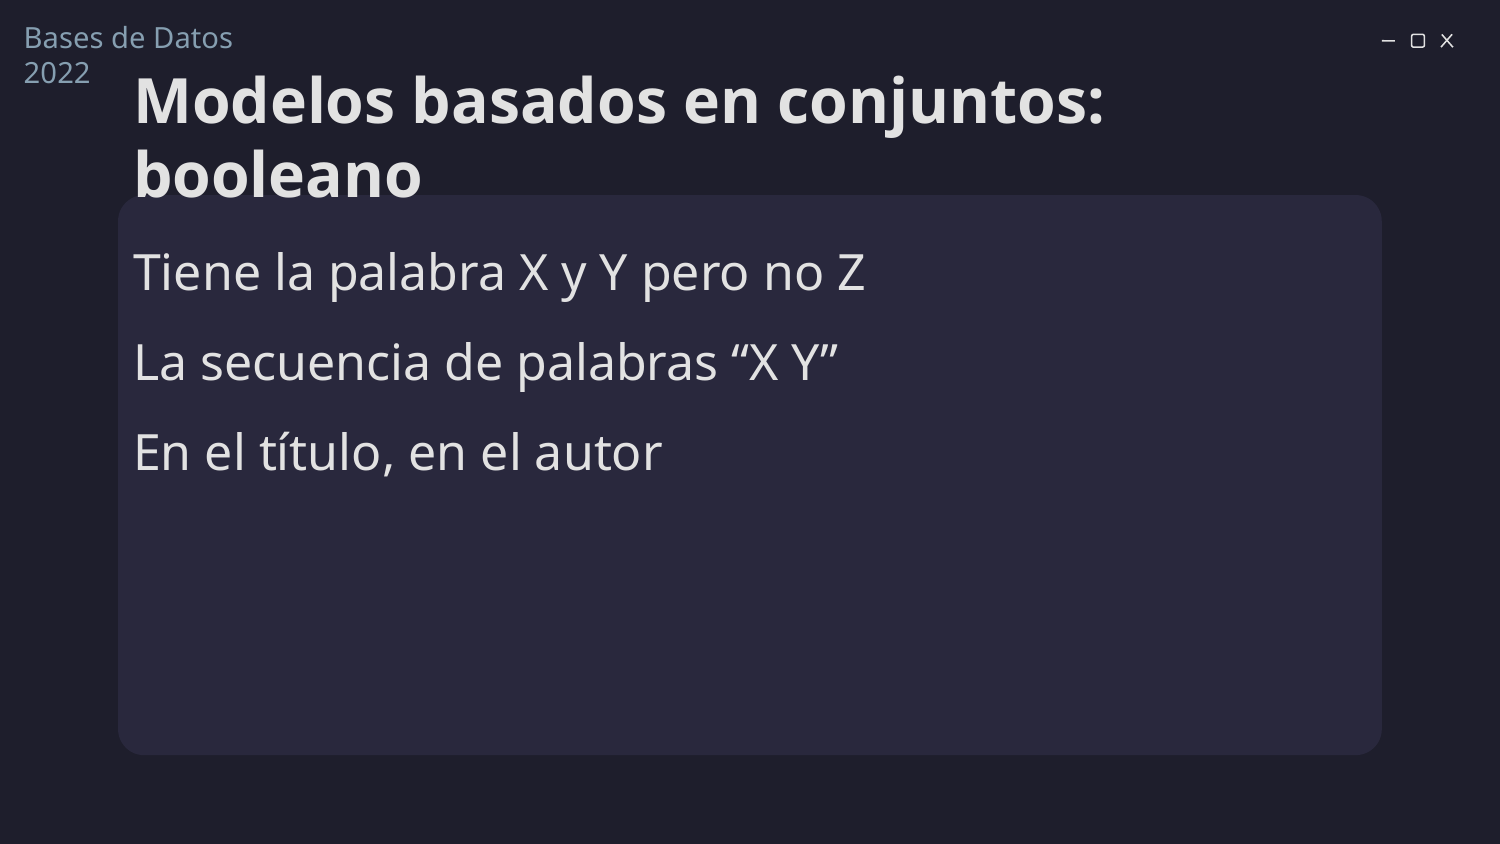

# Modelos basados en conjuntos: booleano
Tiene la palabra X y Y pero no Z
La secuencia de palabras “X Y”
En el título, en el autor